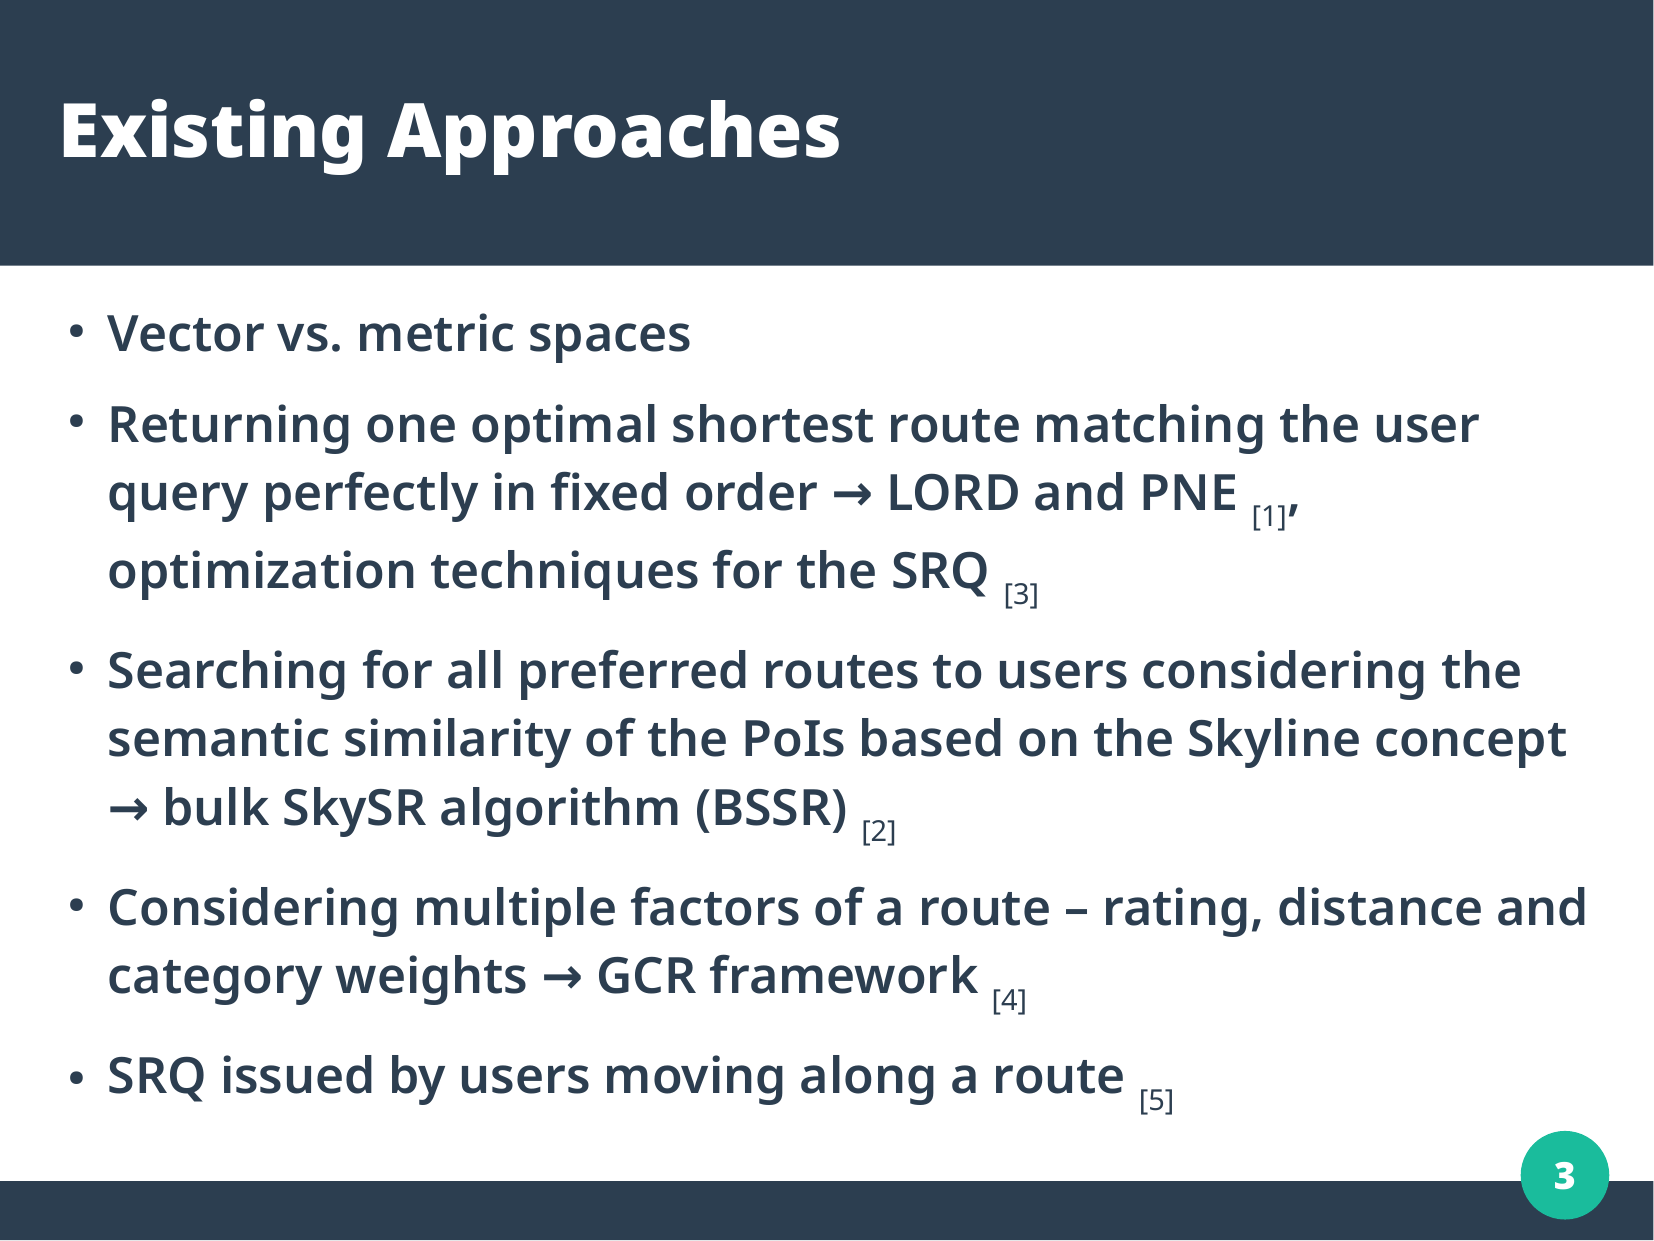

# Existing Approaches
Vector vs. metric spaces
Returning one optimal shortest route matching the user query perfectly in fixed order → LORD and PNE [1], optimization techniques for the SRQ [3]
Searching for all preferred routes to users considering the semantic similarity of the PoIs based on the Skyline concept → bulk SkySR algorithm (BSSR) [2]
Considering multiple factors of a route – rating, distance and category weights → GCR framework [4]
SRQ issued by users moving along a route [5]
3